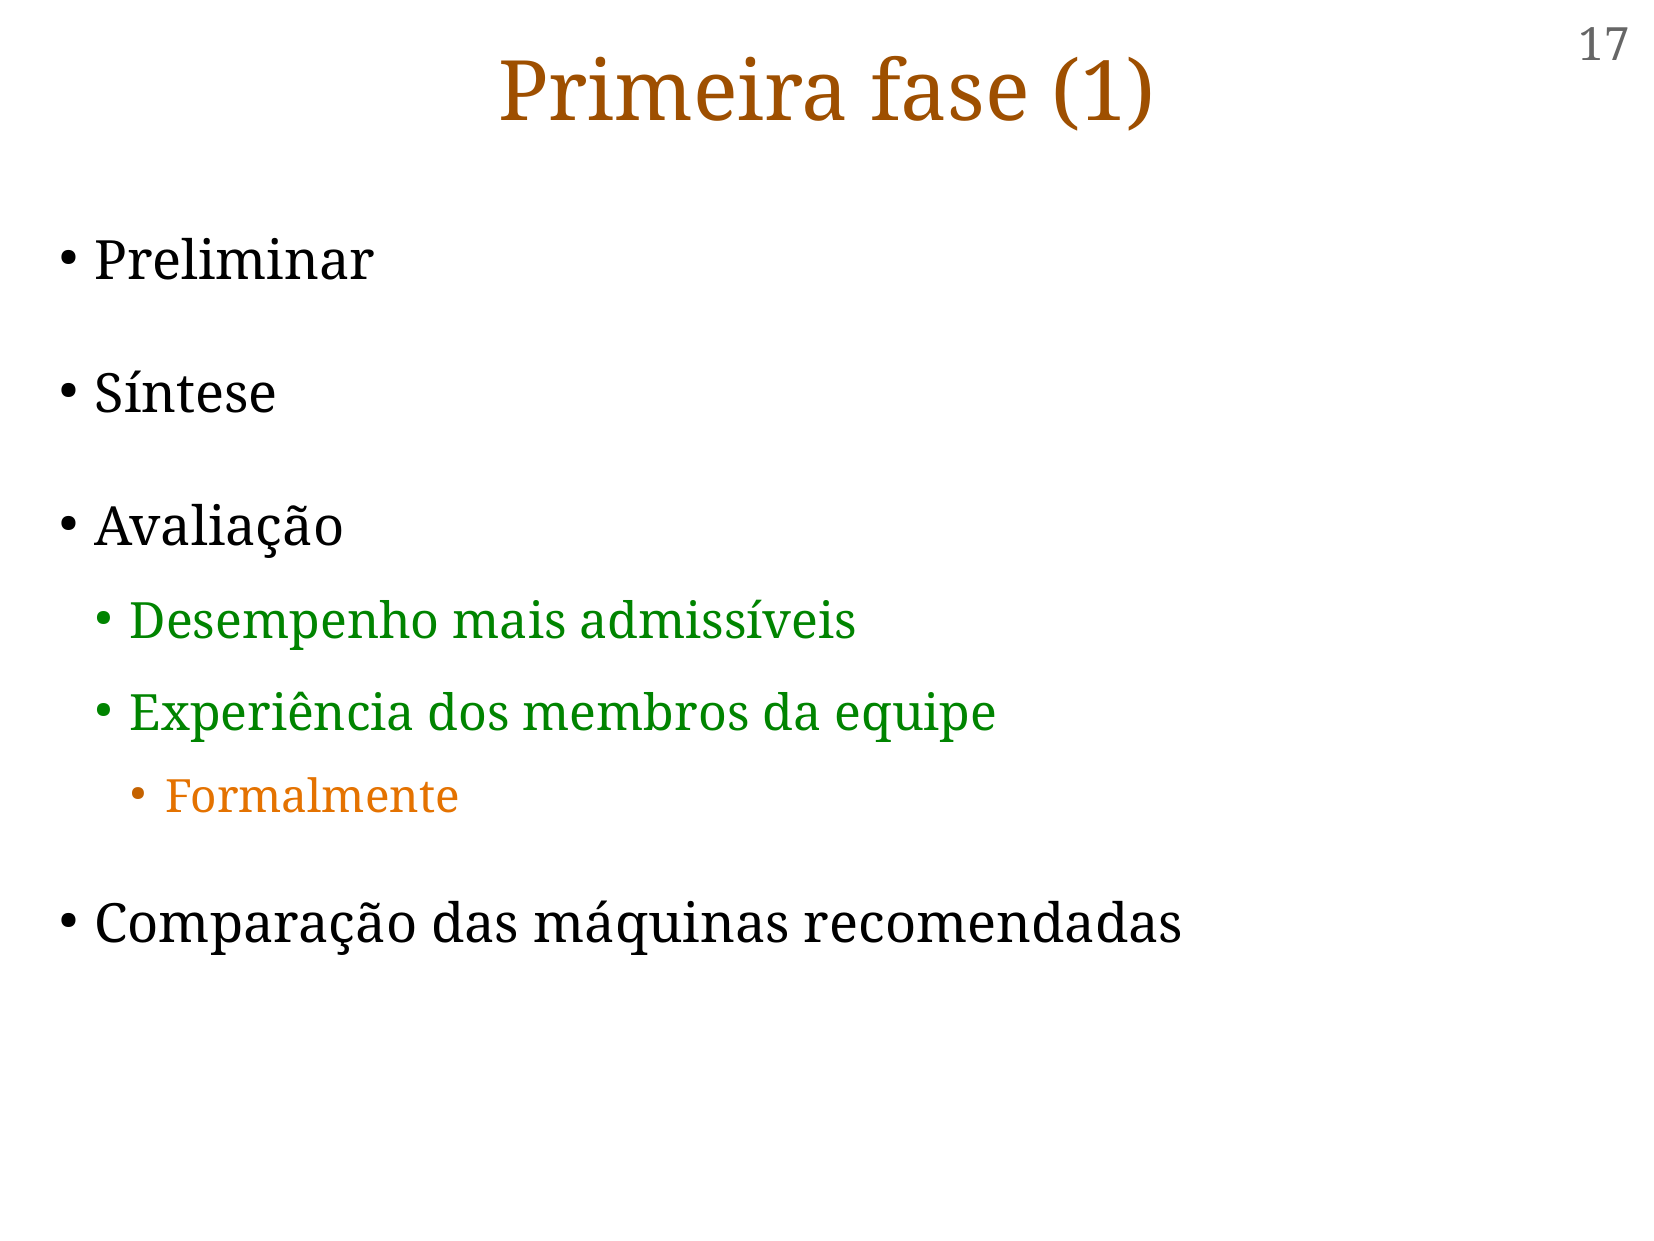

17
# Primeira fase (1)
Preliminar
Síntese
Avaliação
Desempenho mais admissíveis
Experiência dos membros da equipe
Formalmente
Comparação das máquinas recomendadas